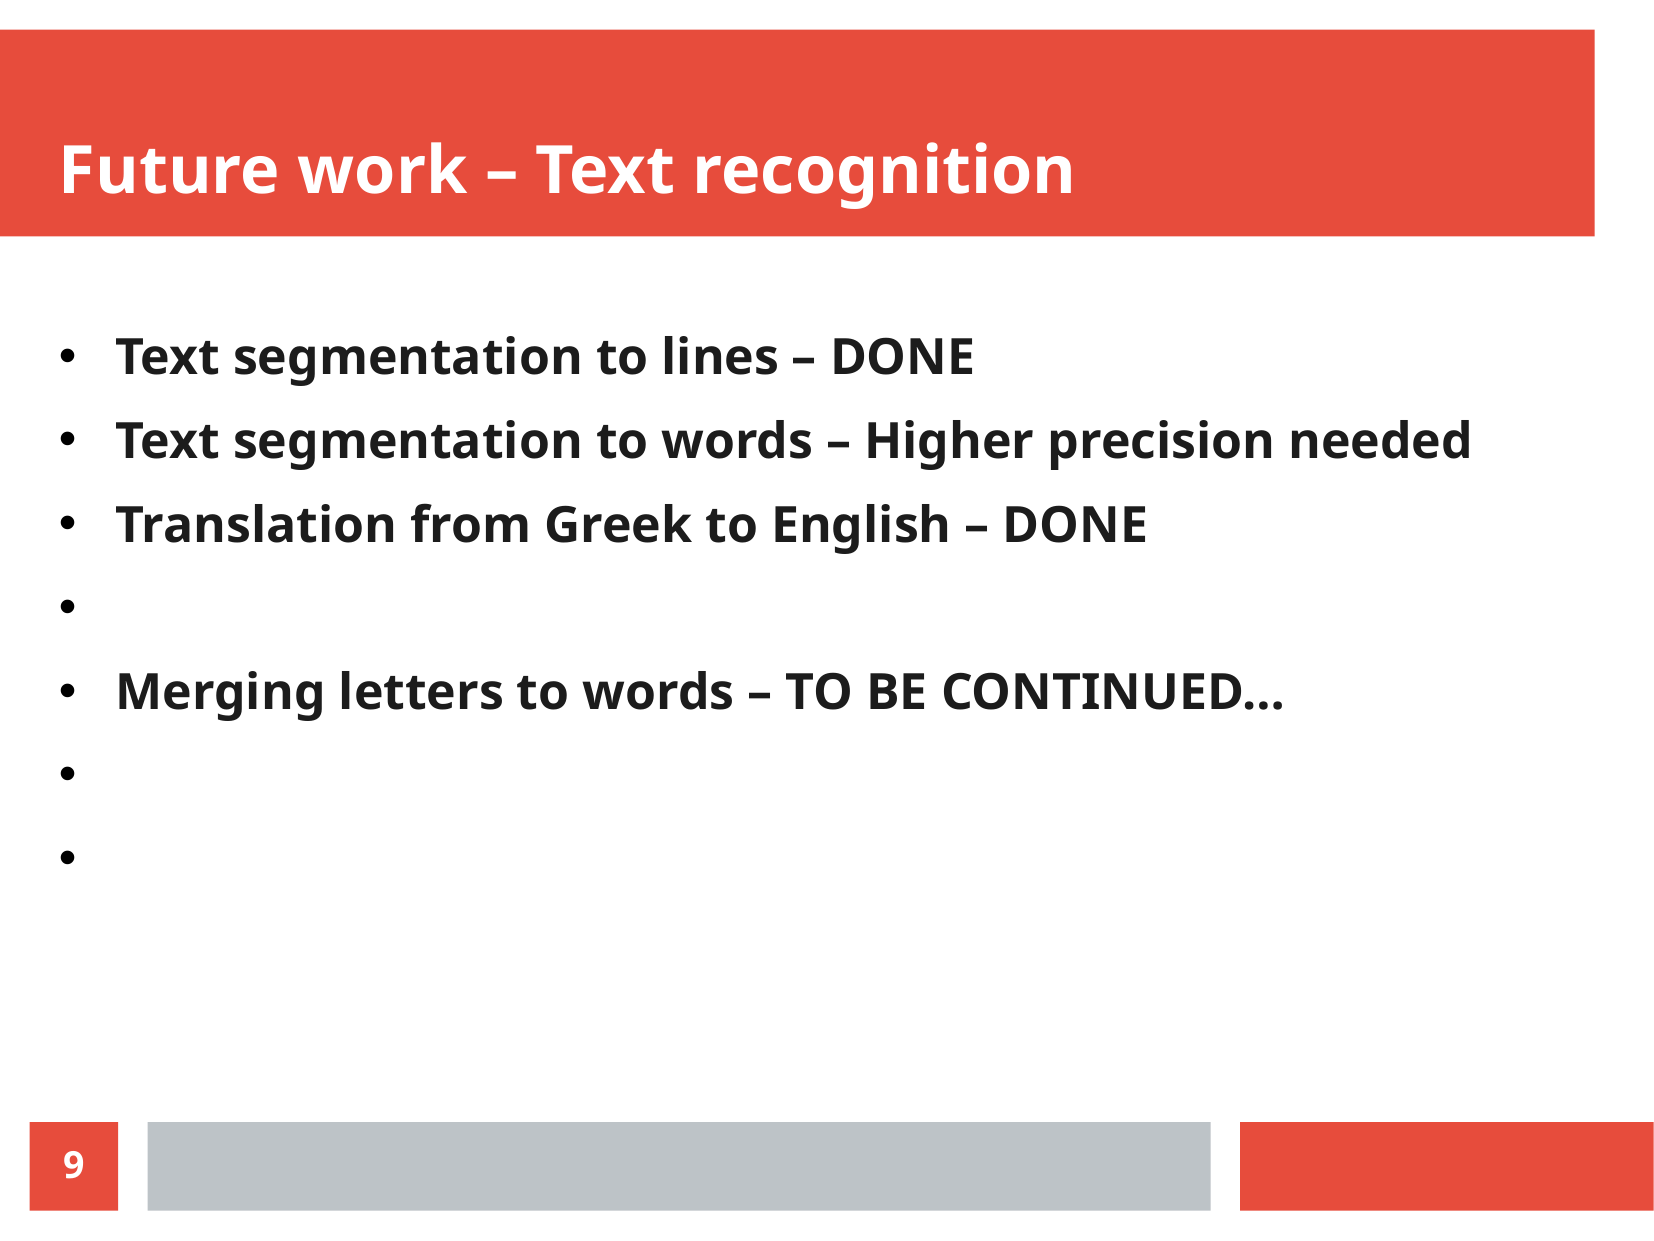

# Future work – Text recognition
Text segmentation to lines – DONE
Text segmentation to words – Higher precision needed
Translation from Greek to English – DONE
Merging letters to words – TO BE CONTINUED…